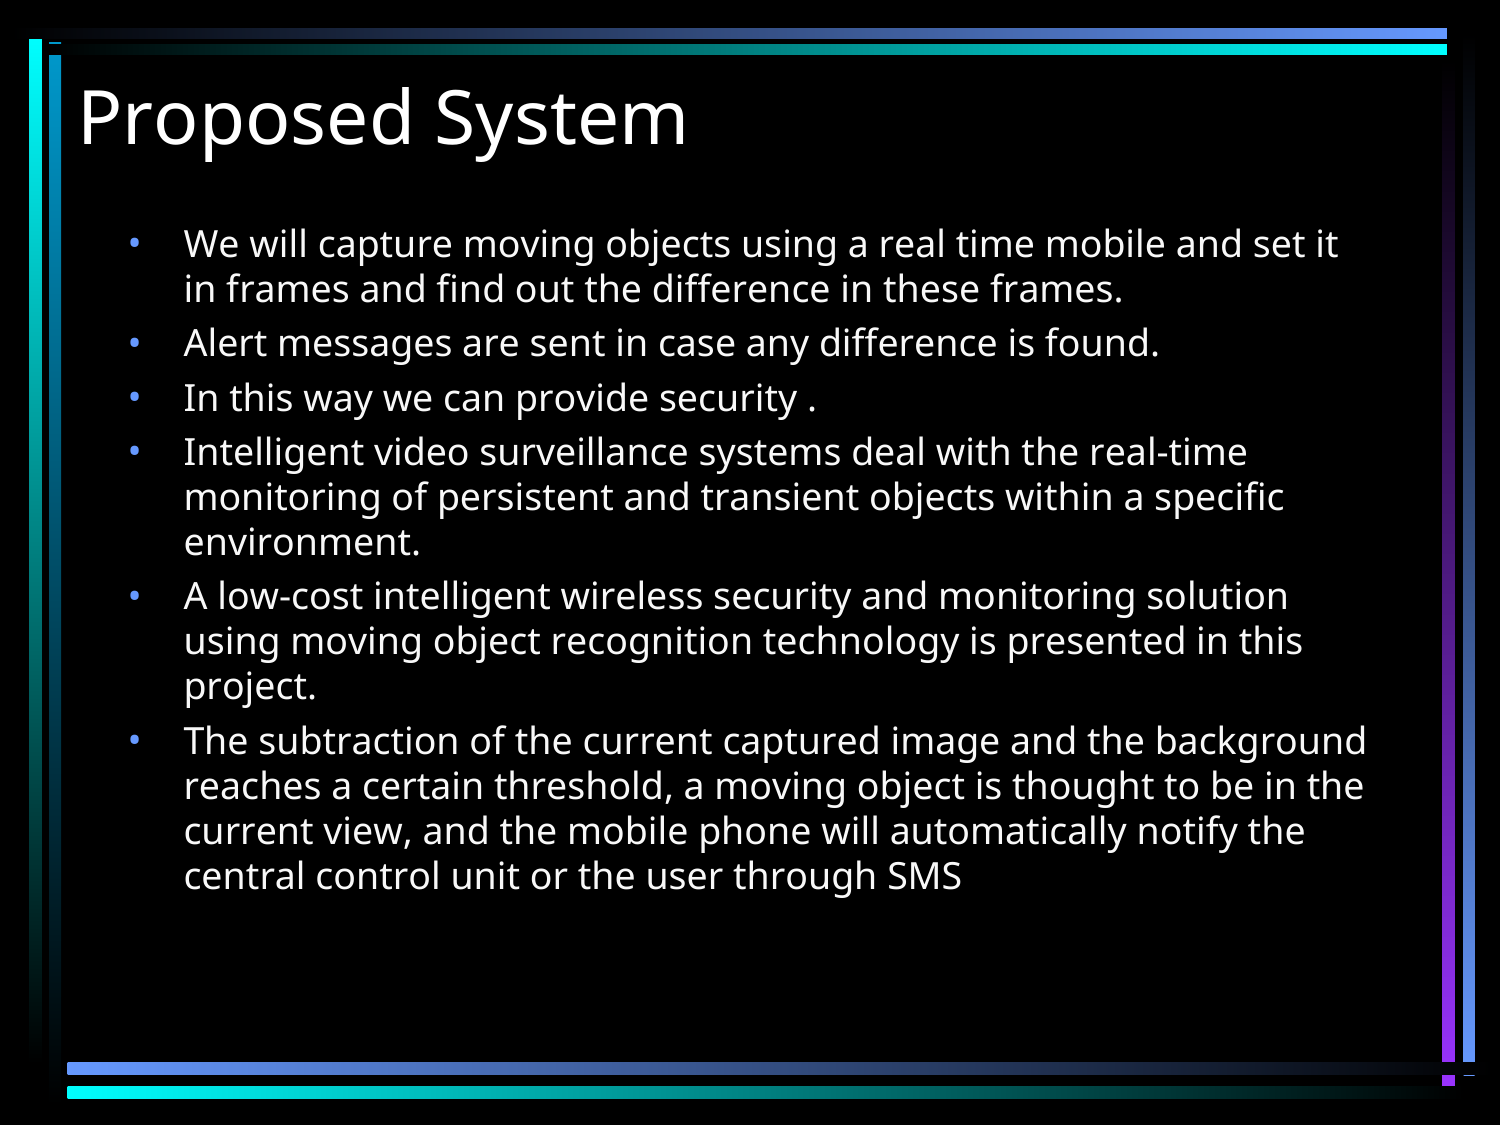

Proposed System
We will capture moving objects using a real time mobile and set it in frames and find out the difference in these frames.
Alert messages are sent in case any difference is found.
In this way we can provide security .
Intelligent video surveillance systems deal with the real-time monitoring of persistent and transient objects within a specific environment.
A low-cost intelligent wireless security and monitoring solution using moving object recognition technology is presented in this project.
The subtraction of the current captured image and the background reaches a certain threshold, a moving object is thought to be in the current view, and the mobile phone will automatically notify the central control unit or the user through SMS